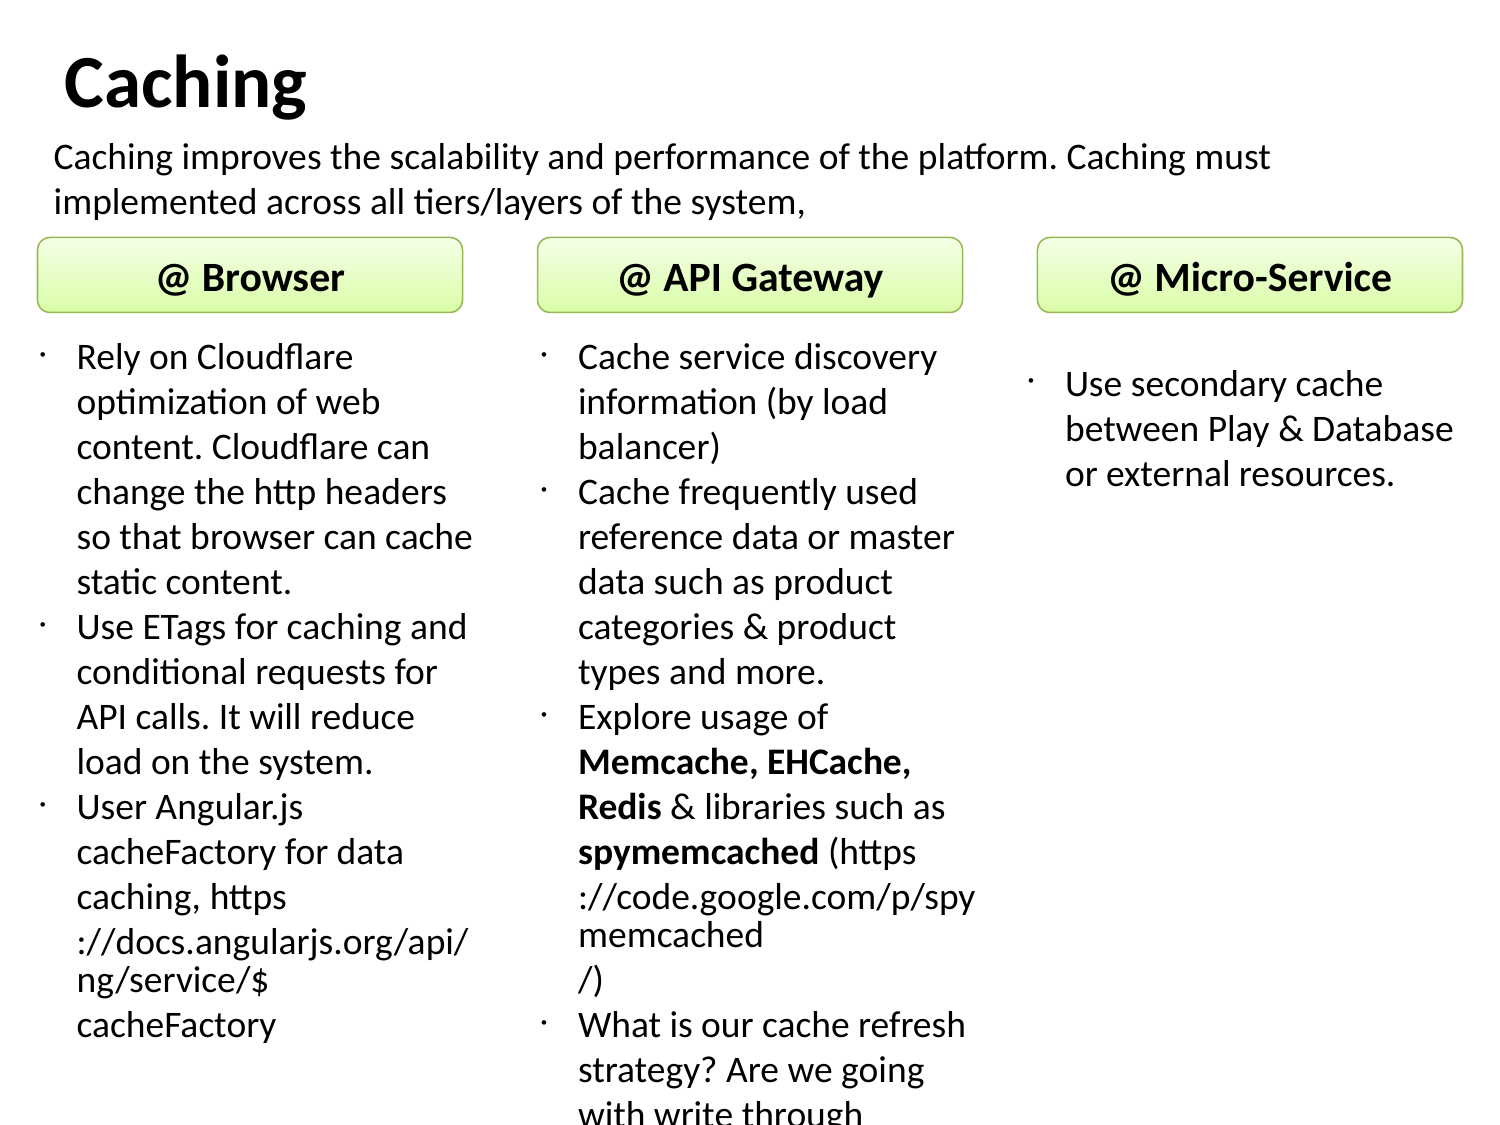

# Caching
Caching improves the scalability and performance of the platform. Caching must implemented across all tiers/layers of the system,
@ Browser
@ API Gateway
@ Micro-Service
Rely on Cloudflare optimization of web content. Cloudflare can change the http headers so that browser can cache static content.
Use ETags for caching and conditional requests for API calls. It will reduce load on the system.
User Angular.js cacheFactory for data caching, https://docs.angularjs.org/api/ng/service/$cacheFactory
Cache service discovery information (by load balancer)
Cache frequently used reference data or master data such as product categories & product types and more.
Explore usage of Memcache, EHCache, Redis & libraries such as spymemcached (https://code.google.com/p/spymemcached/)
What is our cache refresh strategy? Are we going with write through caching?
Use secondary cache between Play & Database or external resources.